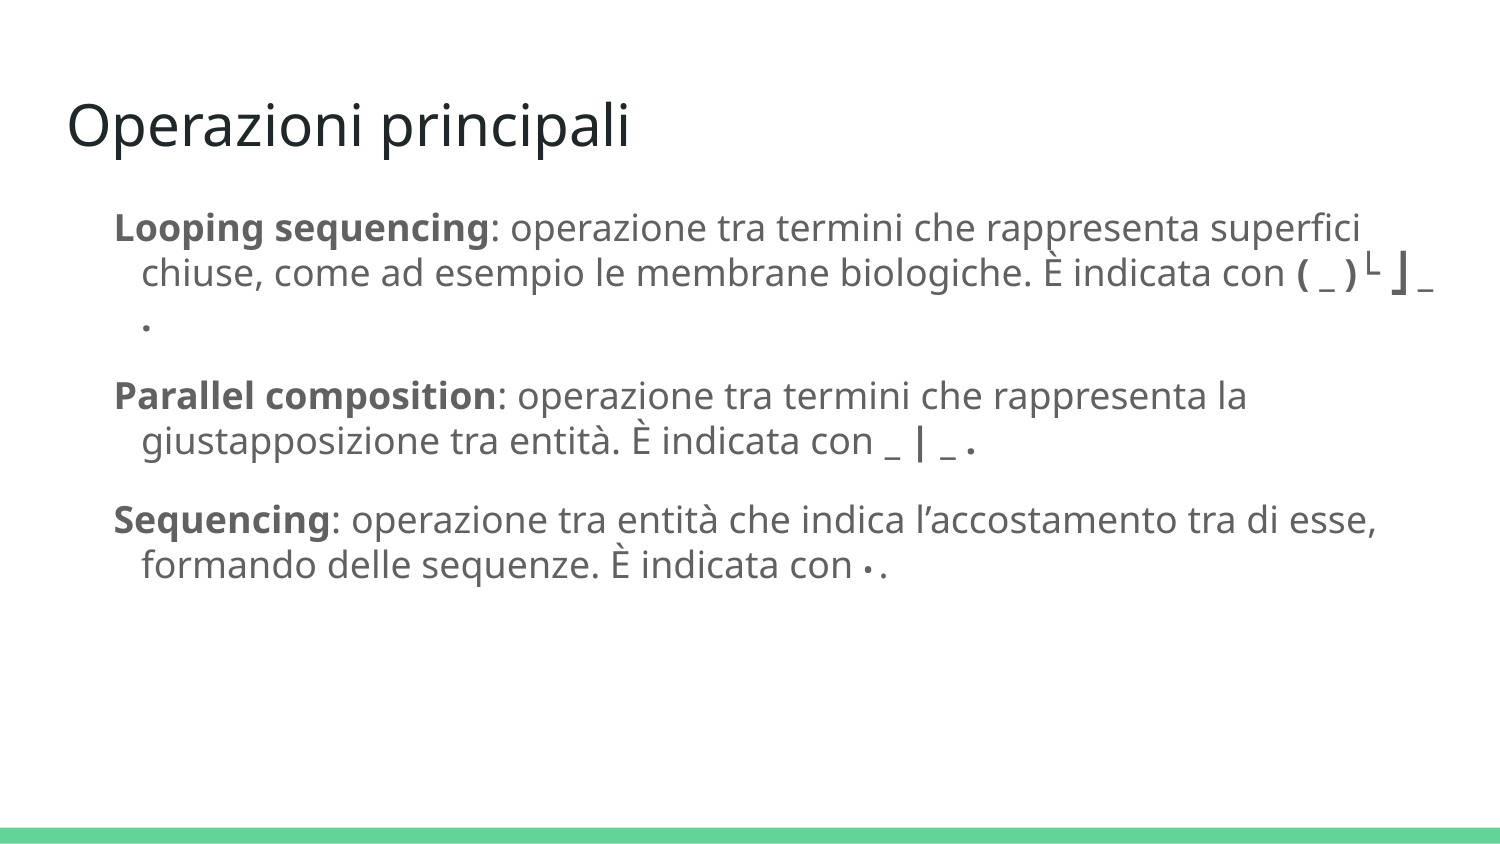

# Operazioni principali
 Looping sequencing: operazione tra termini che rappresenta superfici chiuse, come ad esempio le membrane biologiche. È indicata con ( _ )└ ⎦ _ .
 Parallel composition: operazione tra termini che rappresenta la giustapposizione tra entità. È indicata con _ | _ .
 Sequencing: operazione tra entità che indica l’accostamento tra di esse, formando delle sequenze. È indicata con • .